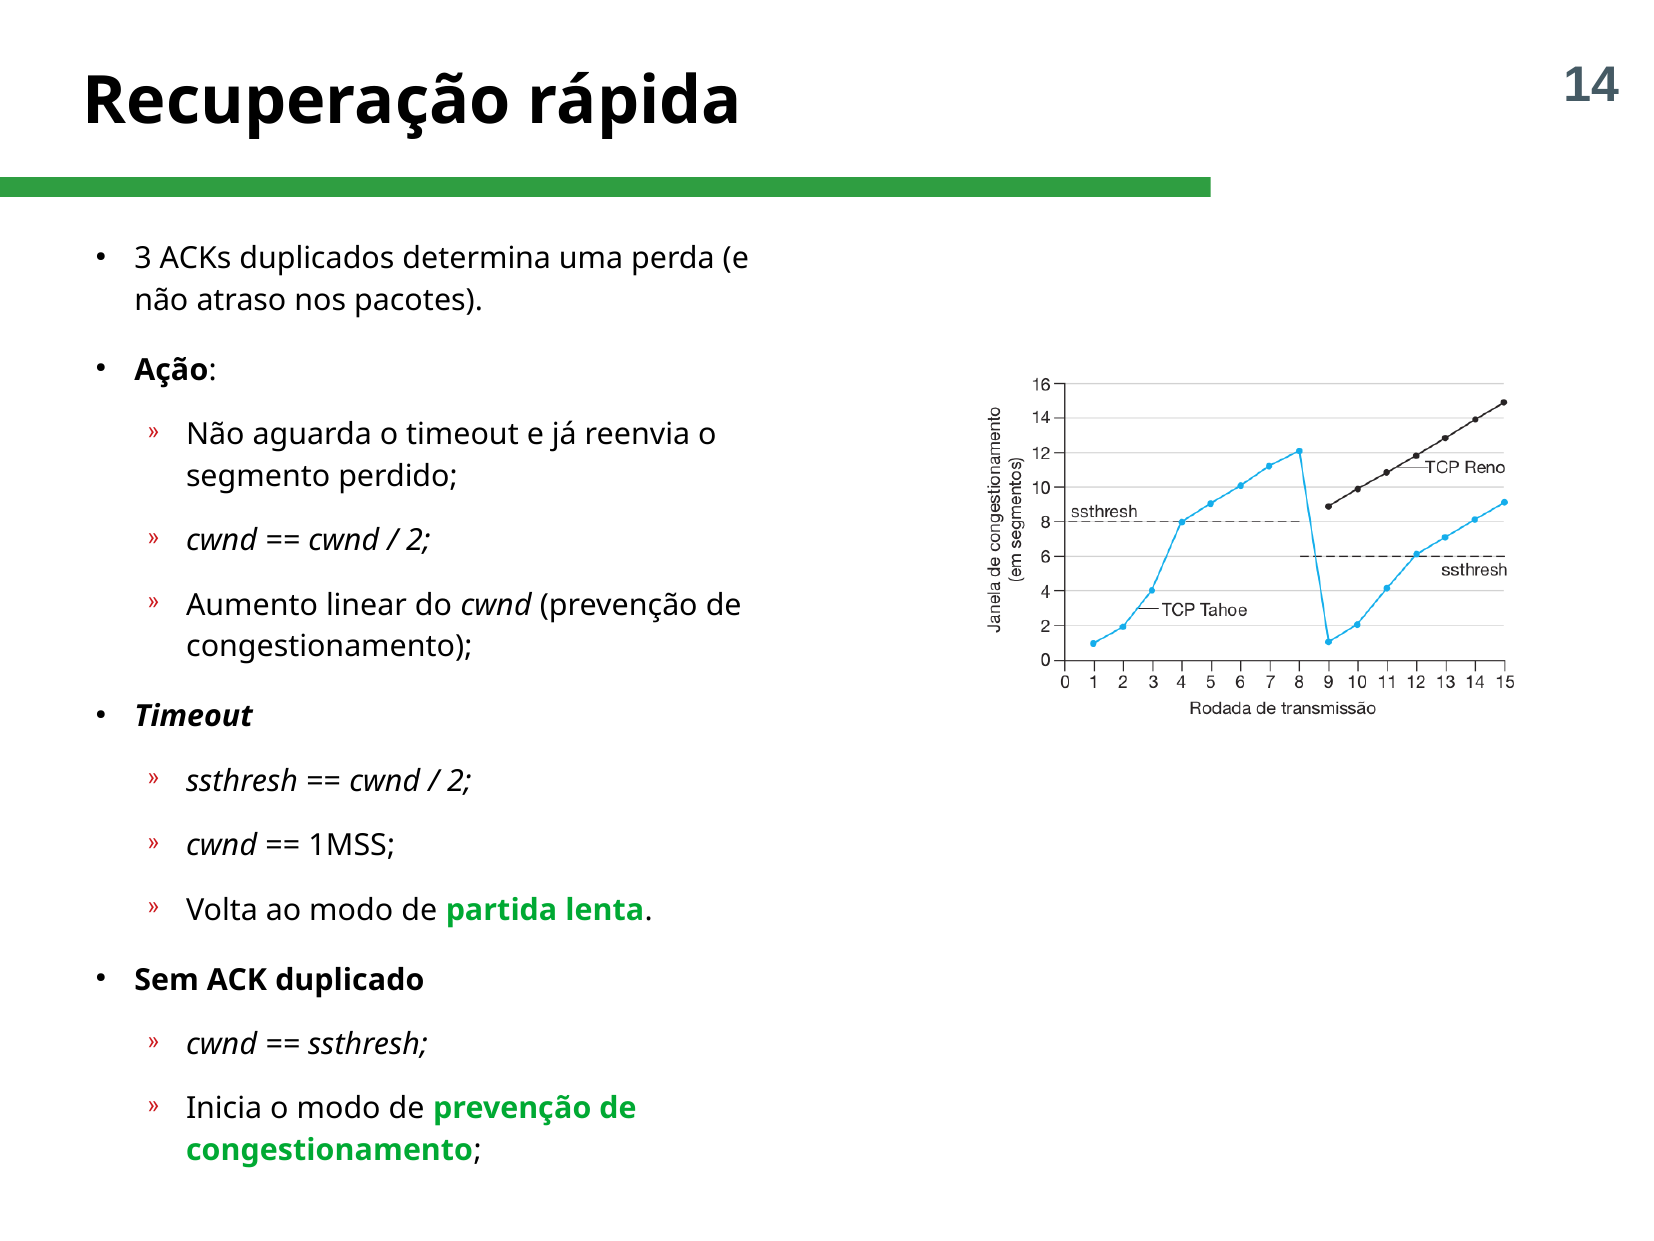

# Recuperação rápida
3 ACKs duplicados determina uma perda (e não atraso nos pacotes).
Ação:
Não aguarda o timeout e já reenvia o segmento perdido;
cwnd == cwnd / 2;
Aumento linear do cwnd (prevenção de congestionamento);
Timeout
ssthresh == cwnd / 2;
cwnd == 1MSS;
Volta ao modo de partida lenta.
Sem ACK duplicado
cwnd == ssthresh;
Inicia o modo de prevenção de congestionamento;